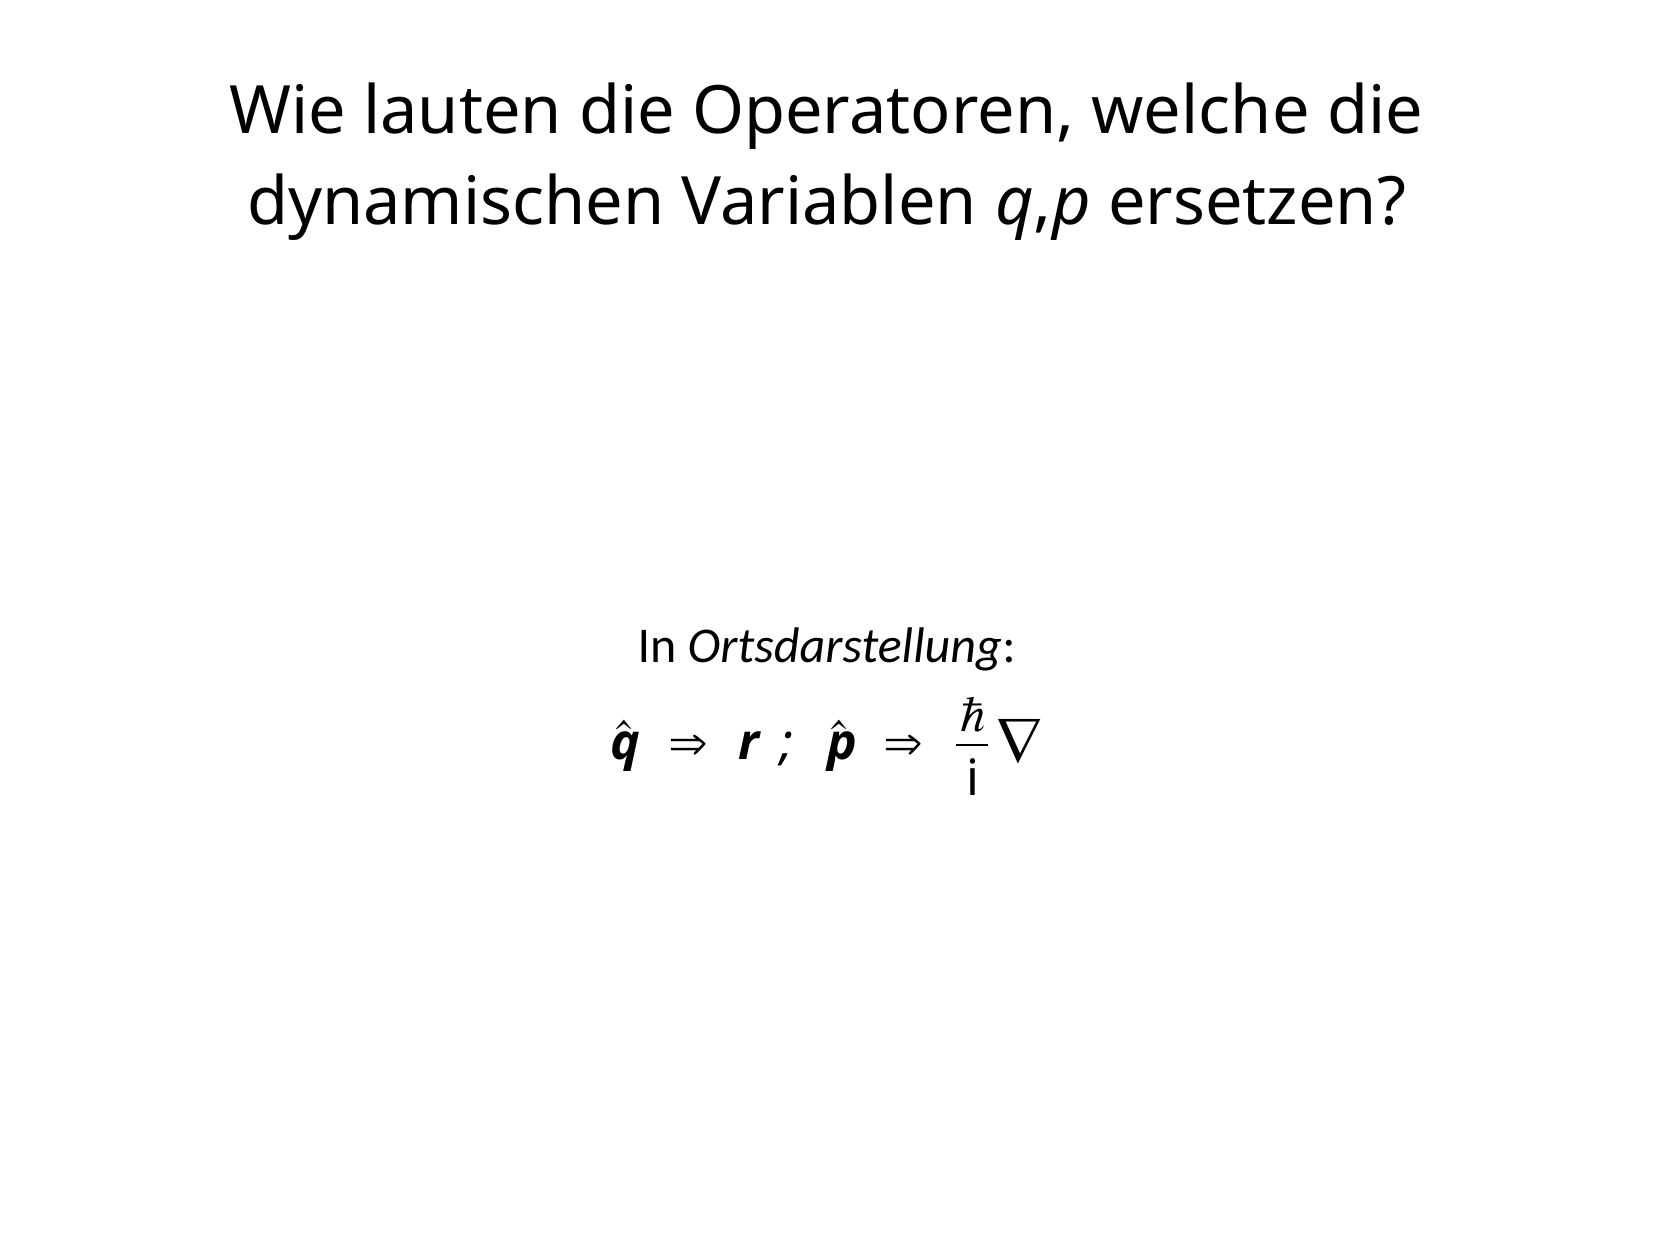

# Wie lauten die Operatoren, welche die dynamischen Variablen q,p ersetzen?
In Ortsdarstellung: